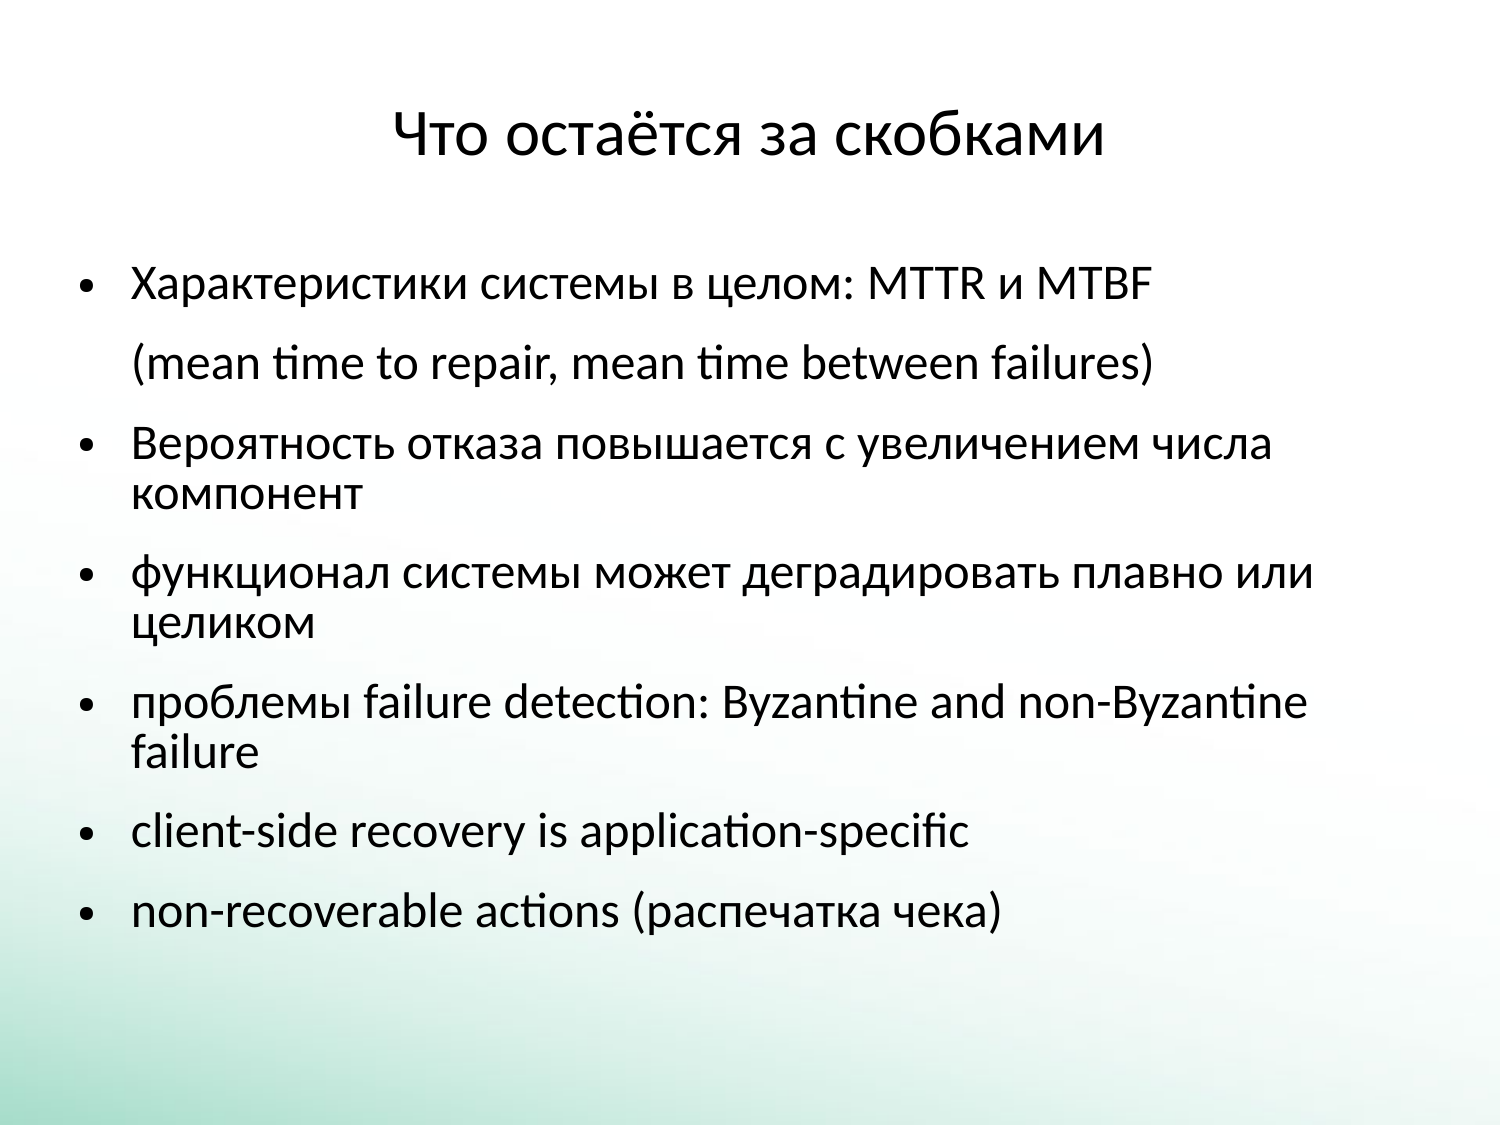

# Что остаётся за скобками
Характеристики системы в целом: MTTR и MTBF
(mean time to repair, mean time between failures)
Вероятность отказа повышается с увеличением числа компонент
функционал системы может деградировать плавно или целиком
проблемы failure detection: Byzantine and non-Byzantine failure
сlient-side recovery is application-specific
non-recoverable actions (распечатка чека)